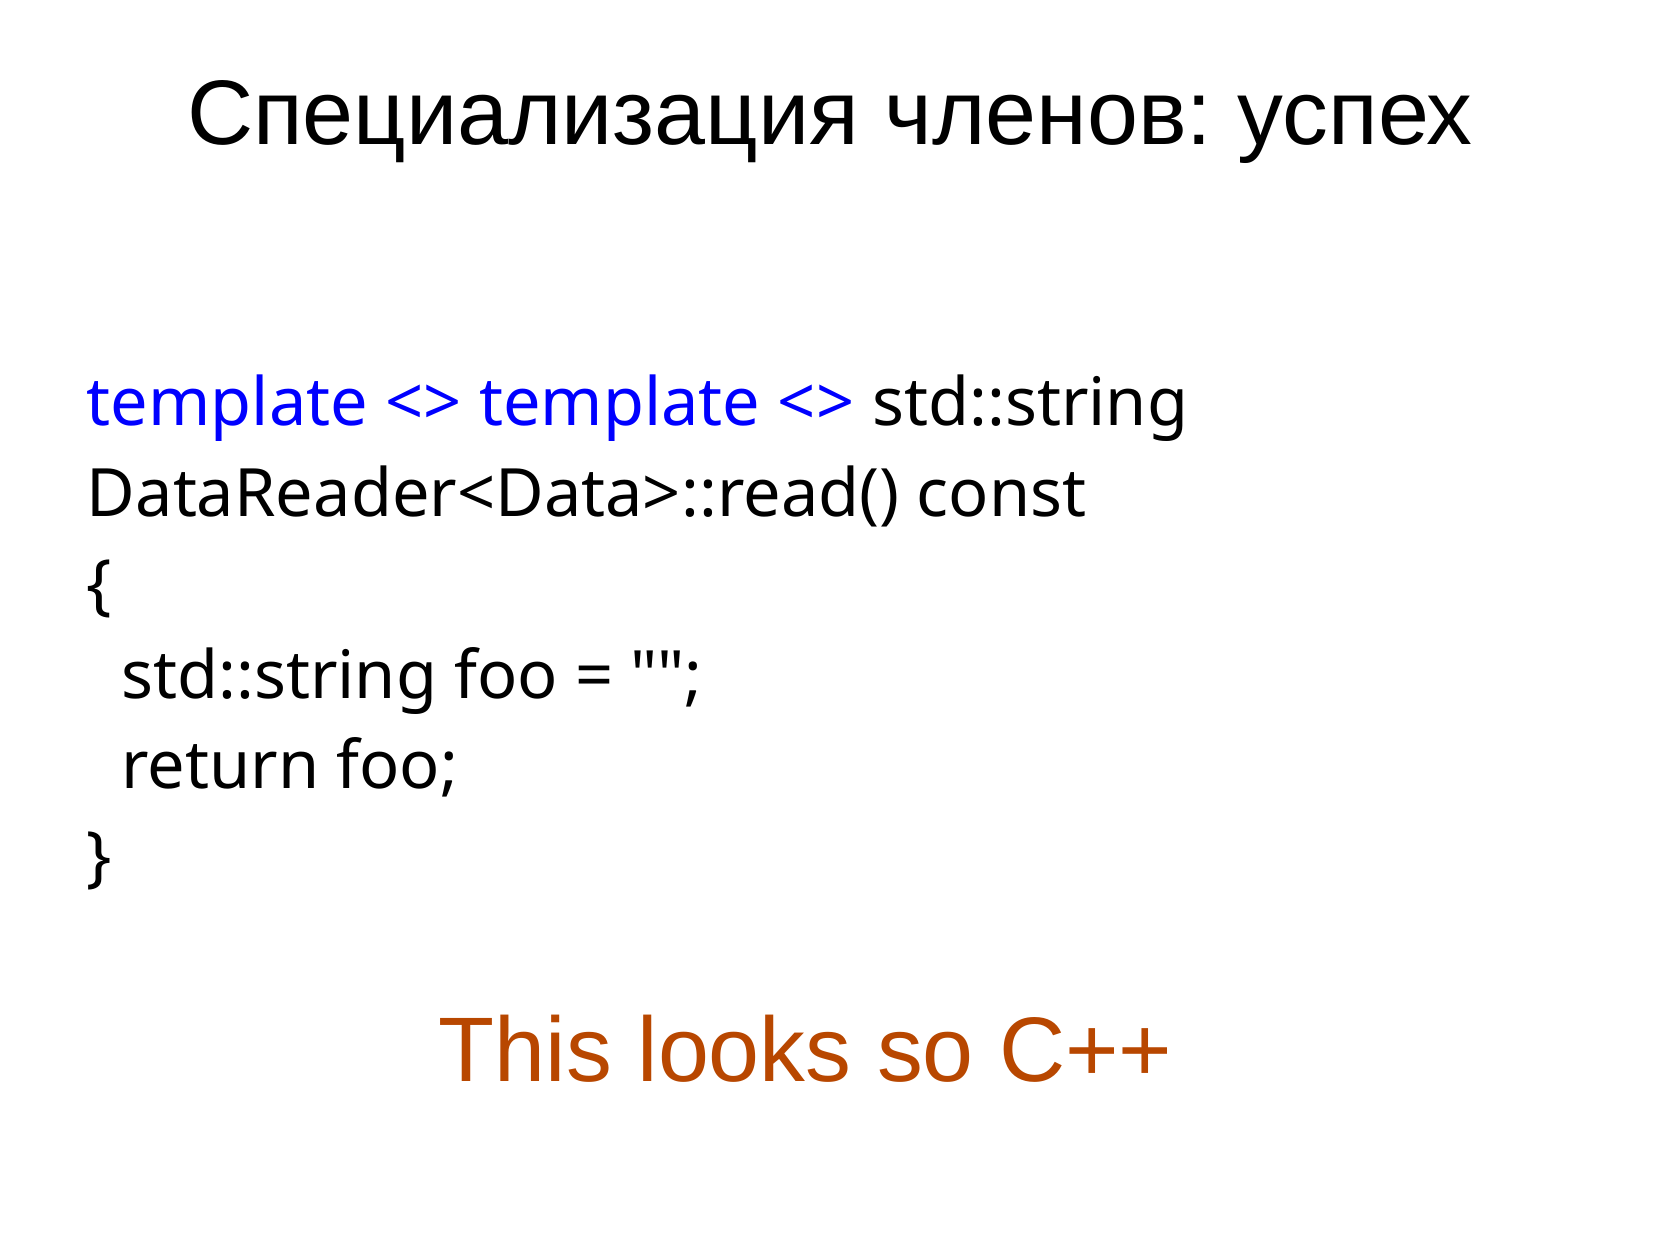

Специализация членов: успех
# template <> template <> std::string
DataReader<Data>::read() const
{
 std::string foo = "";
 return foo;
}
This looks so C++